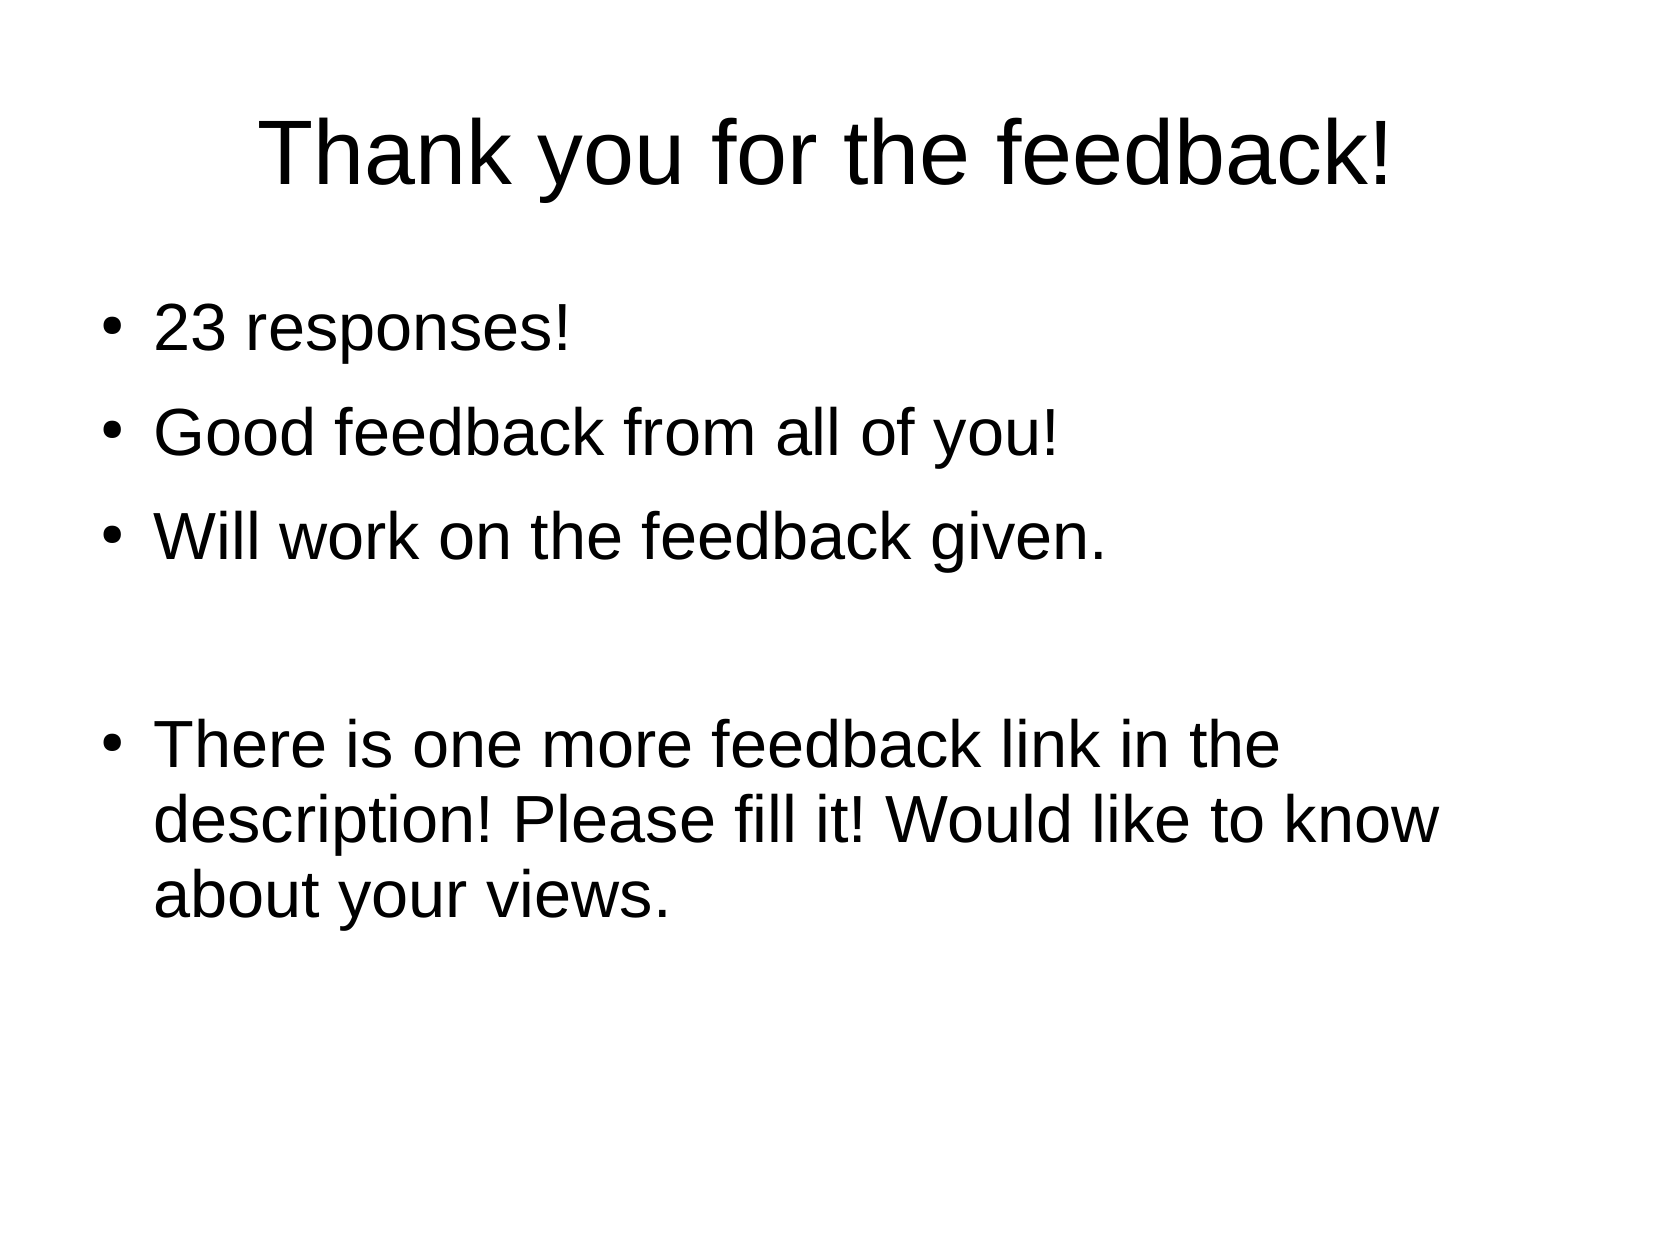

# Thank you for the feedback!
23 responses!
Good feedback from all of you!
Will work on the feedback given.
There is one more feedback link in the description! Please fill it! Would like to know about your views.